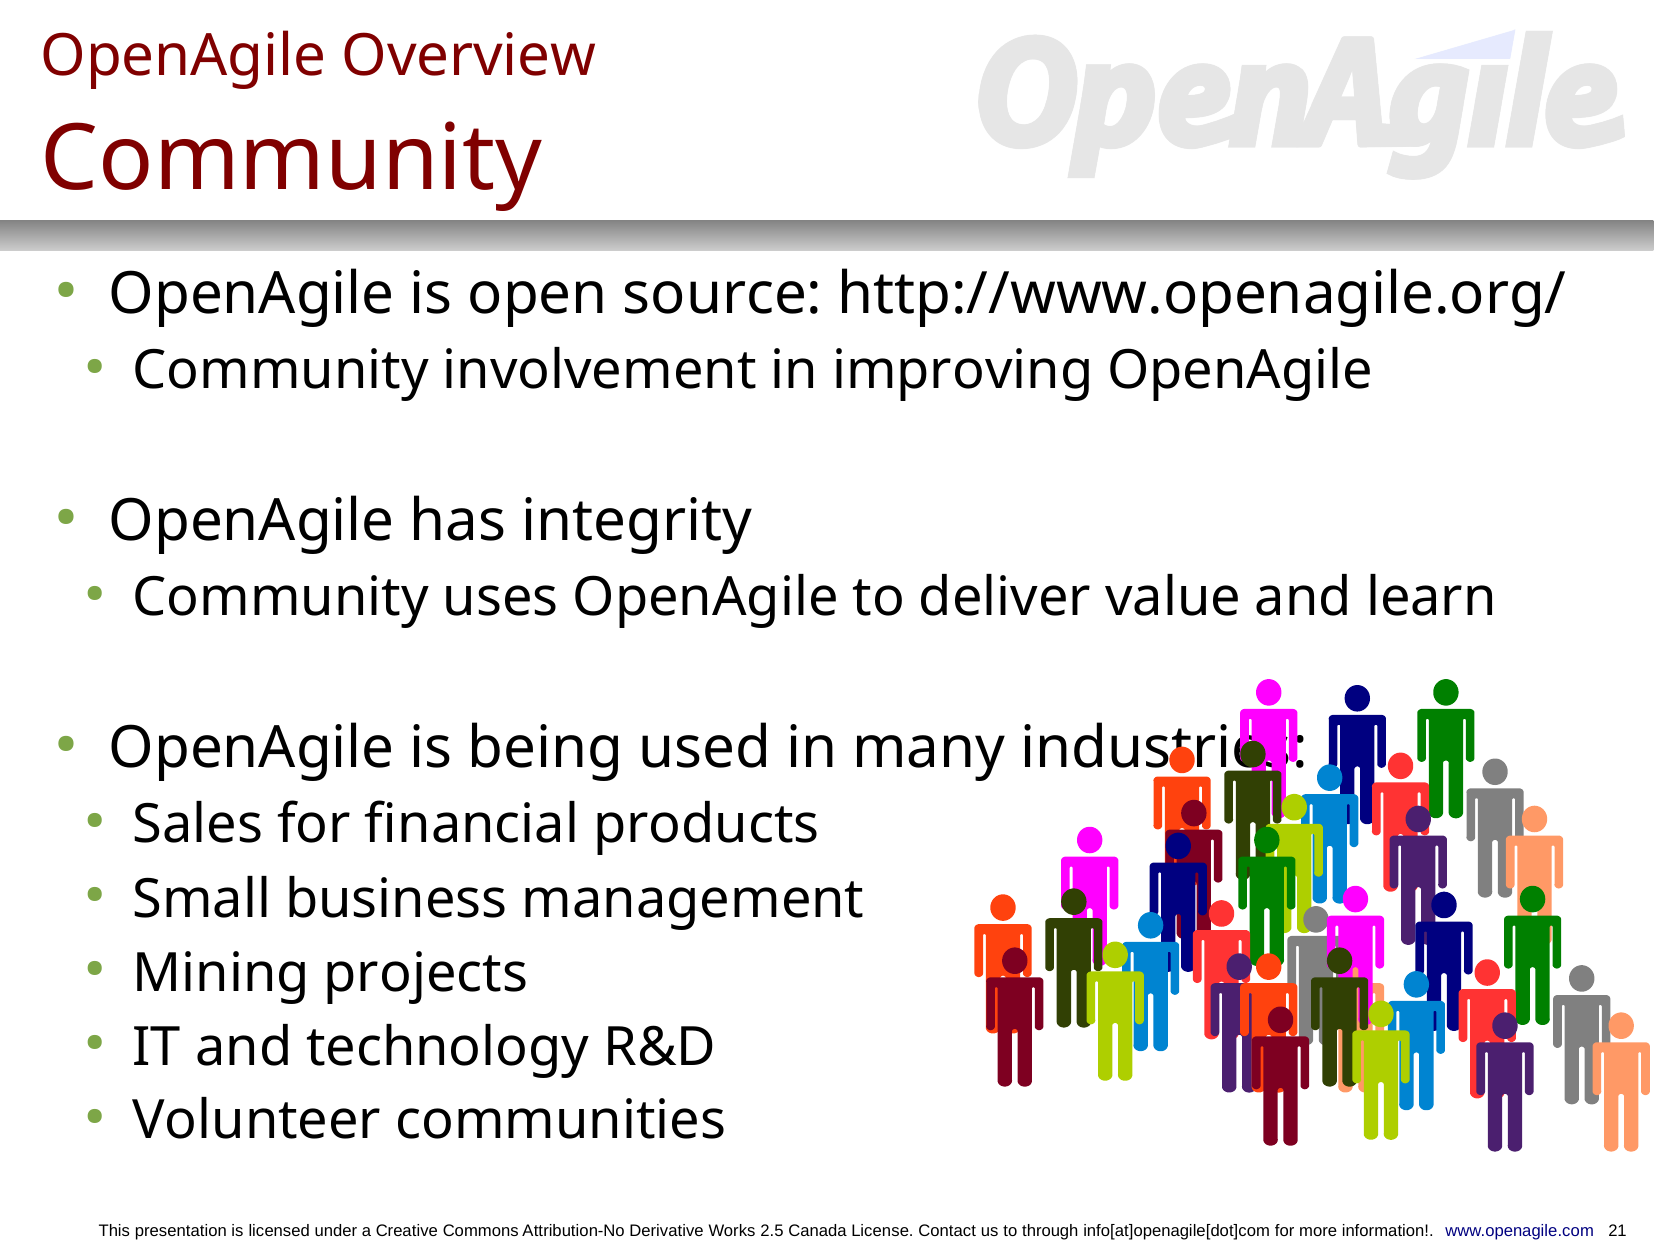

# OpenAgile Overview Community
OpenAgile is open source: http://www.openagile.org/
Community involvement in improving OpenAgile
OpenAgile has integrity
Community uses OpenAgile to deliver value and learn
OpenAgile is being used in many industries:
Sales for financial products
Small business management
Mining projects
IT and technology R&D
Volunteer communities